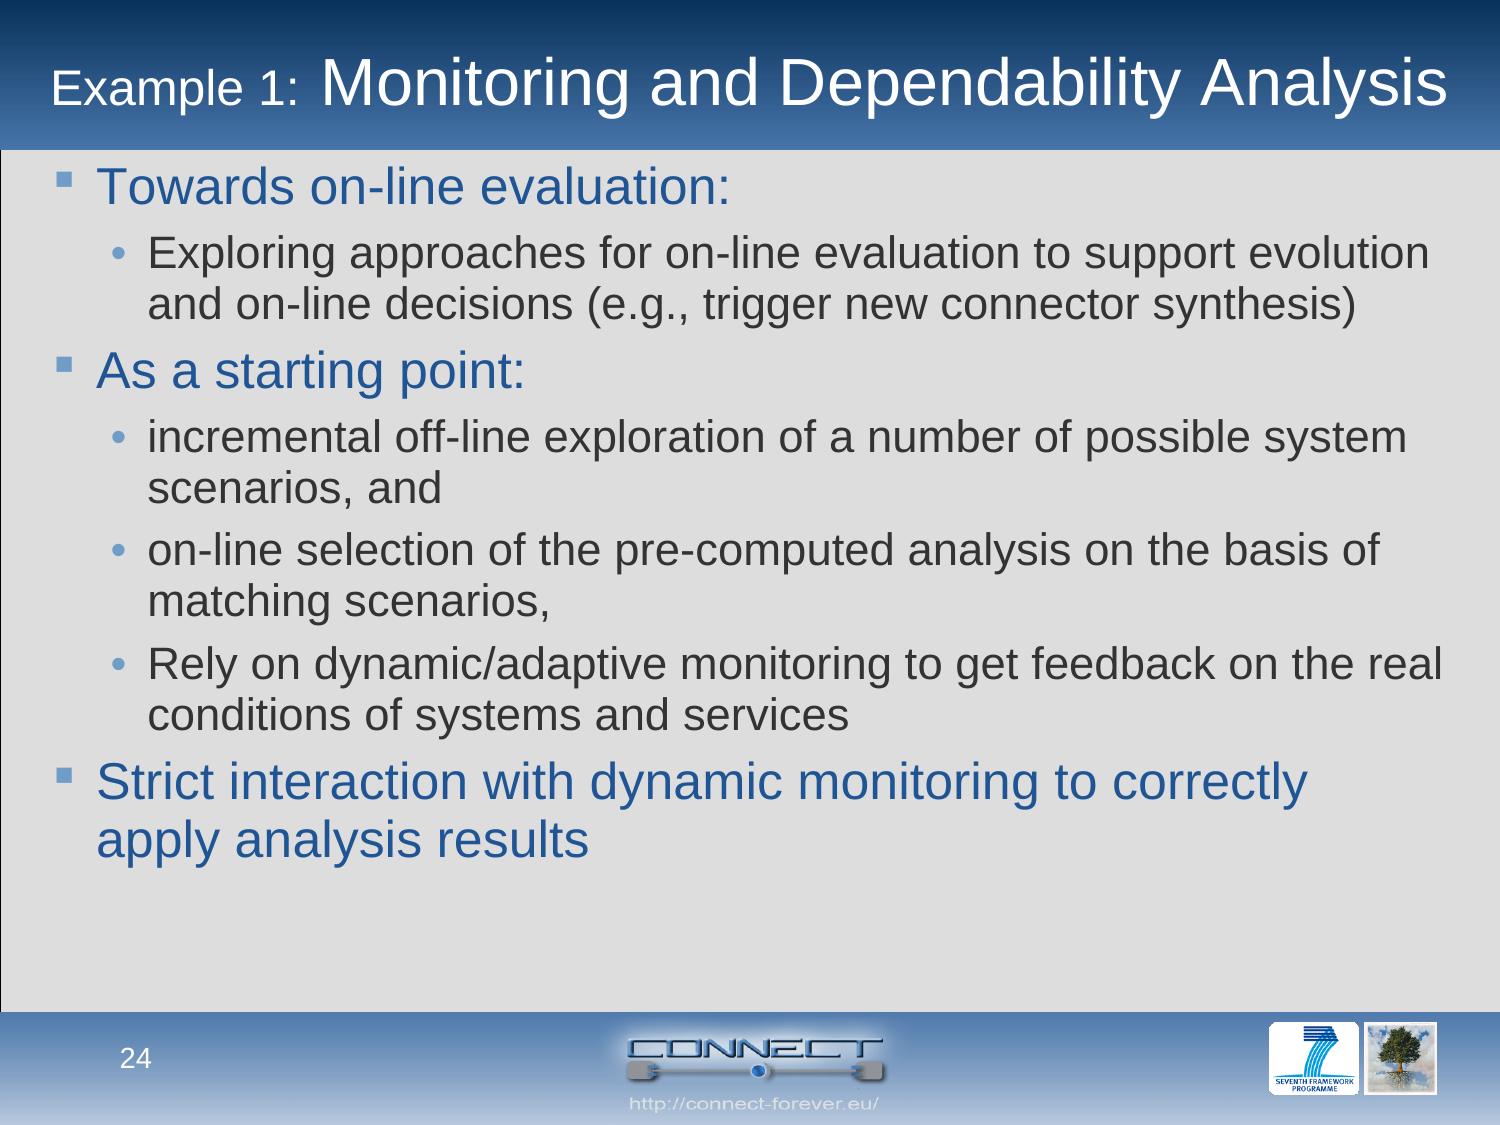

# Example 1: Monitoring and Dependability Analysis
Towards on-line evaluation:
Exploring approaches for on-line evaluation to support evolution and on-line decisions (e.g., trigger new connector synthesis)
As a starting point:
incremental off-line exploration of a number of possible system scenarios, and
on-line selection of the pre-computed analysis on the basis of matching scenarios,
Rely on dynamic/adaptive monitoring to get feedback on the real conditions of systems and services
Strict interaction with dynamic monitoring to correctly apply analysis results
24